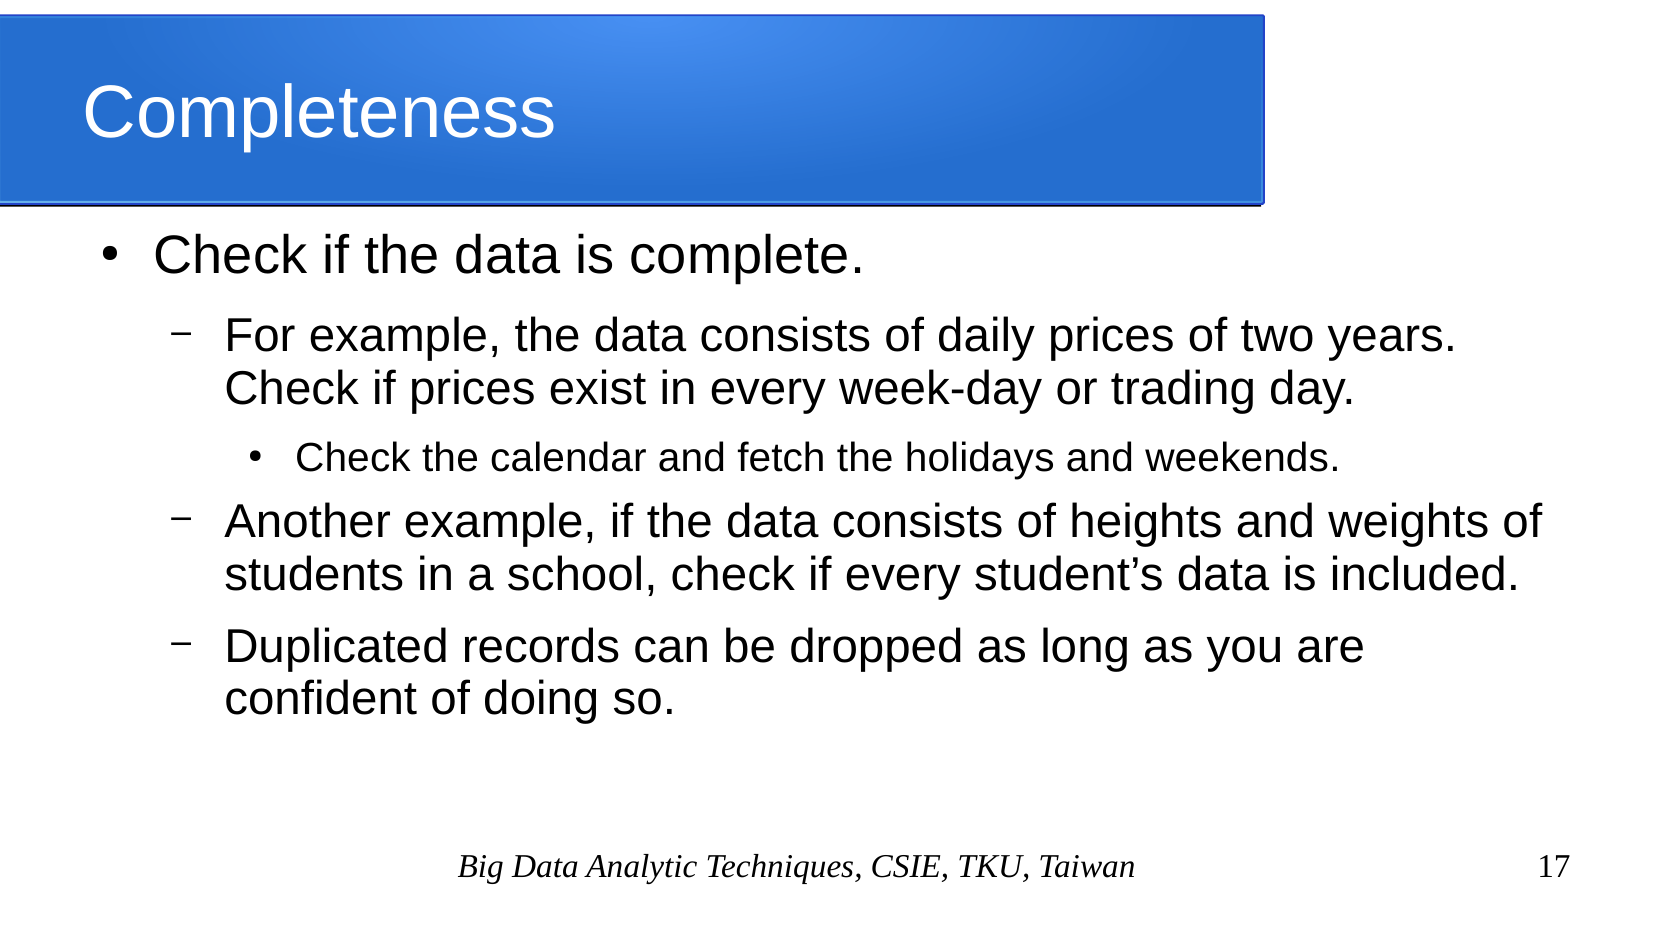

# Completeness
Check if the data is complete.
For example, the data consists of daily prices of two years. Check if prices exist in every week-day or trading day.
Check the calendar and fetch the holidays and weekends.
Another example, if the data consists of heights and weights of students in a school, check if every student’s data is included.
Duplicated records can be dropped as long as you are confident of doing so.
Big Data Analytic Techniques, CSIE, TKU, Taiwan
17